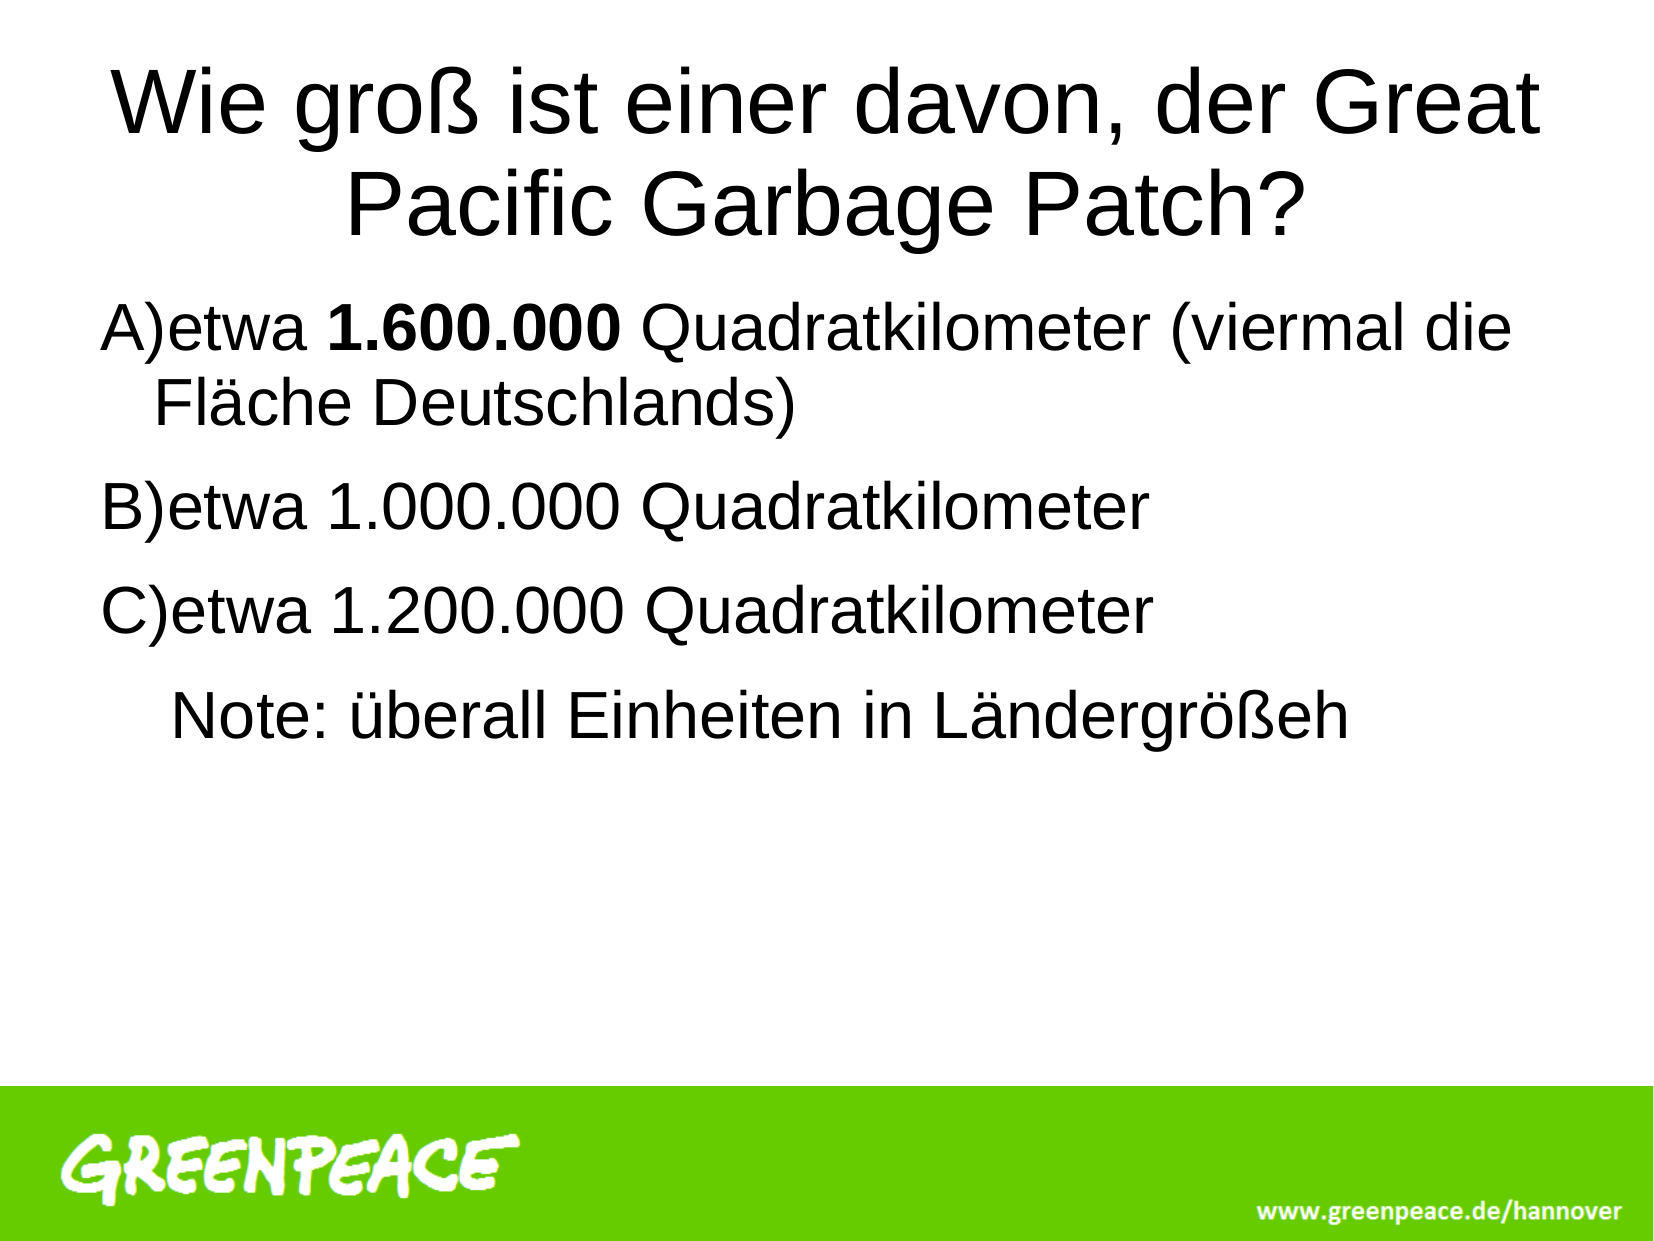

# Wie groß ist einer davon, der Great Pacific Garbage Patch?
etwa 1.600.000 Quadratkilometer (viermal die Fläche Deutschlands)
etwa 1.000.000 Quadratkilometer
etwa 1.200.000 Quadratkilometer
Note: überall Einheiten in Ländergrößeh